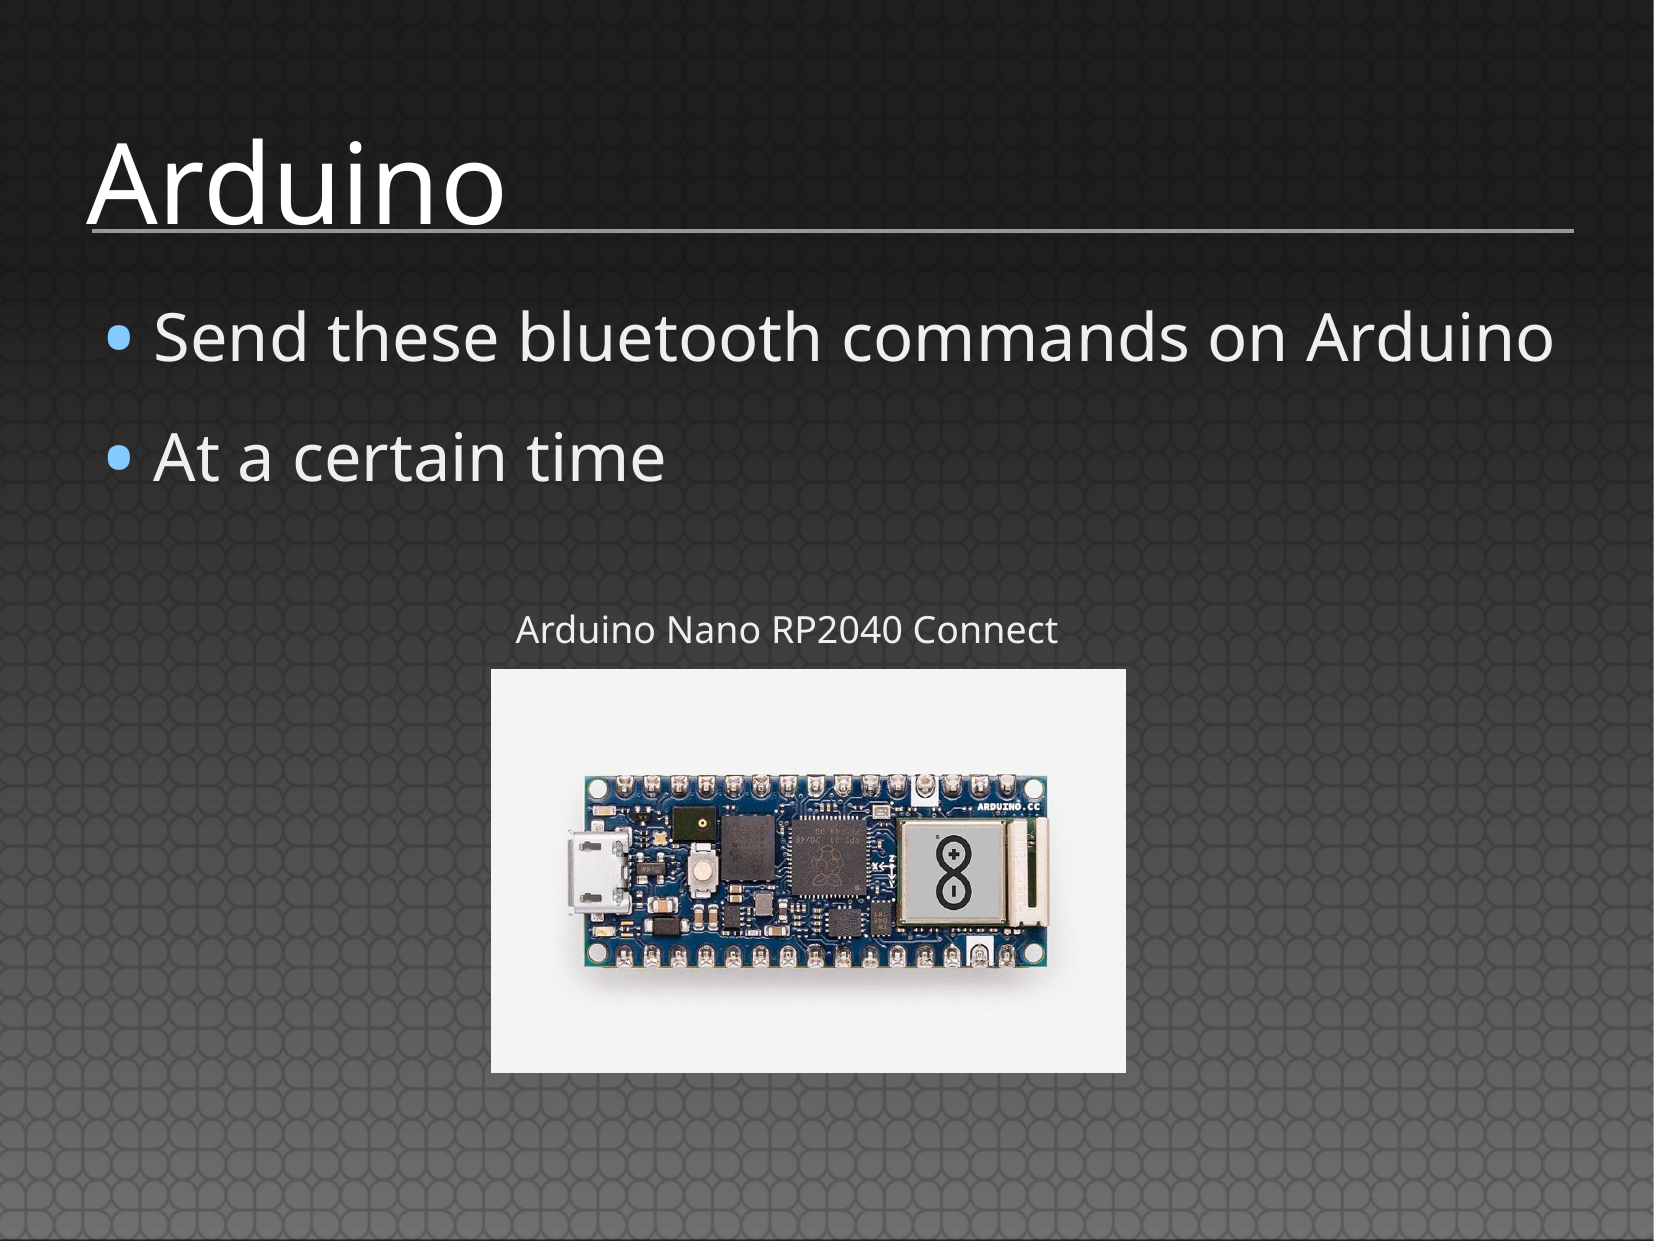

# Arduino
Send these bluetooth commands on Arduino
At a certain time
Arduino Nano RP2040 Connect